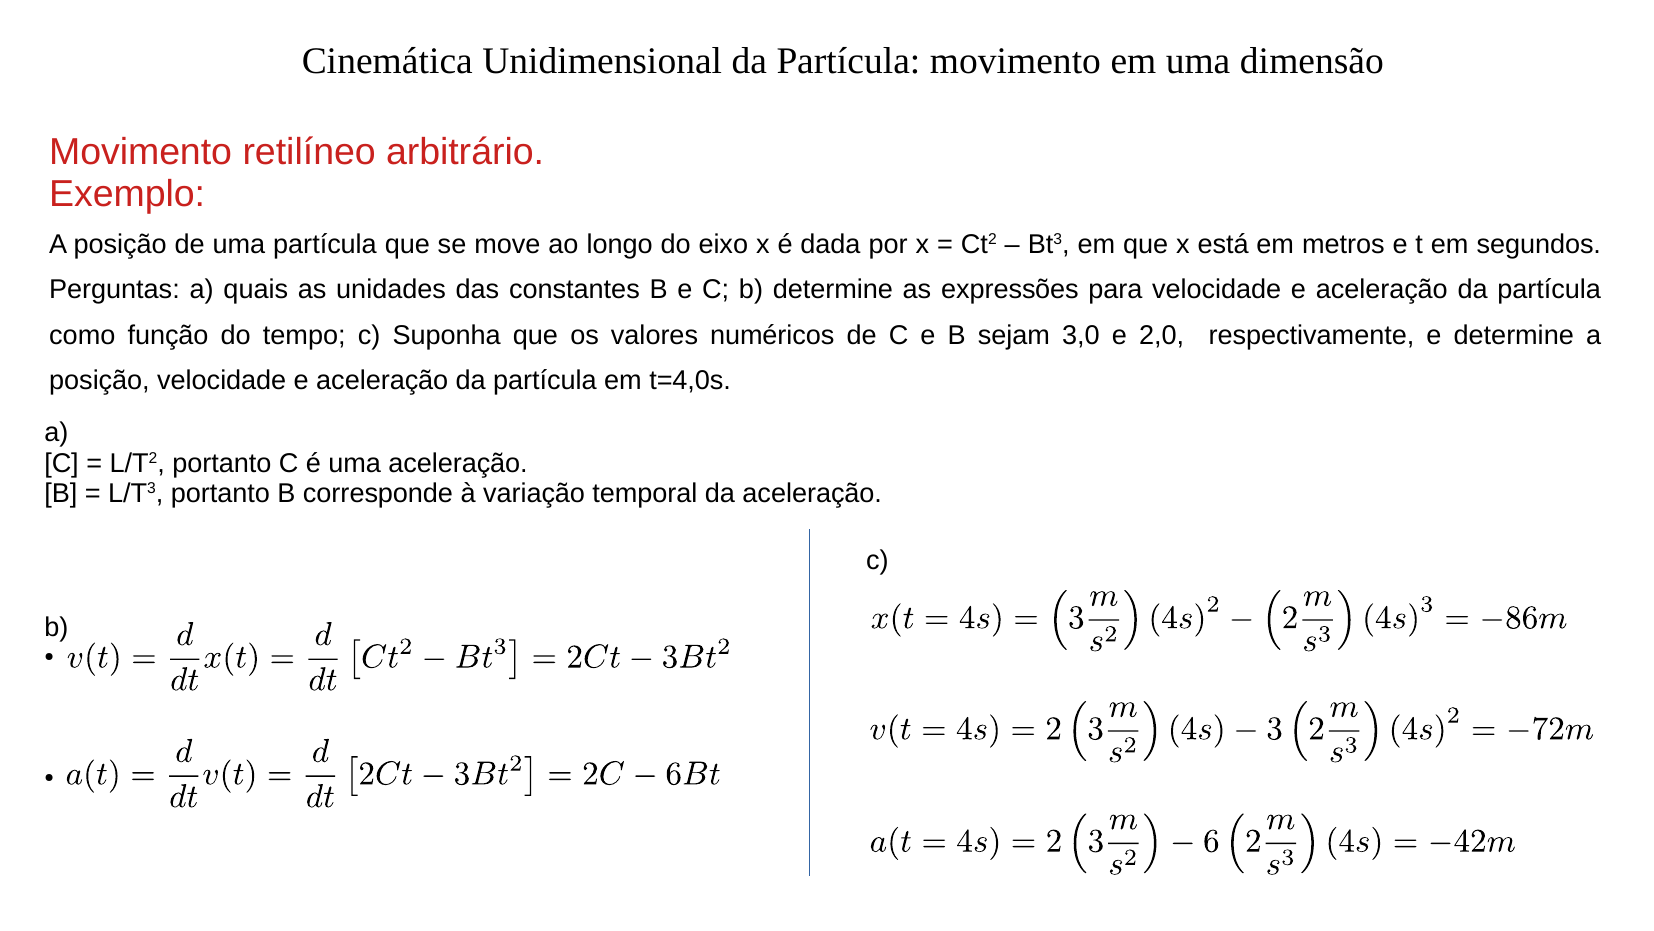

Cinemática Unidimensional da Partícula: movimento em uma dimensão
Movimento retilíneo arbitrário.
Exemplo:
A posição de uma partícula que se move ao longo do eixo x é dada por x = Ct2 – Bt3, em que x está em metros e t em segundos. Perguntas: a) quais as unidades das constantes B e C; b) determine as expressões para velocidade e aceleração da partícula como função do tempo; c) Suponha que os valores numéricos de C e B sejam 3,0 e 2,0, respectivamente, e determine a posição, velocidade e aceleração da partícula em t=4,0s.
a)
[C] = L/T2, portanto C é uma aceleração.
[B] = L/T3, portanto B corresponde à variação temporal da aceleração.
c)
b)